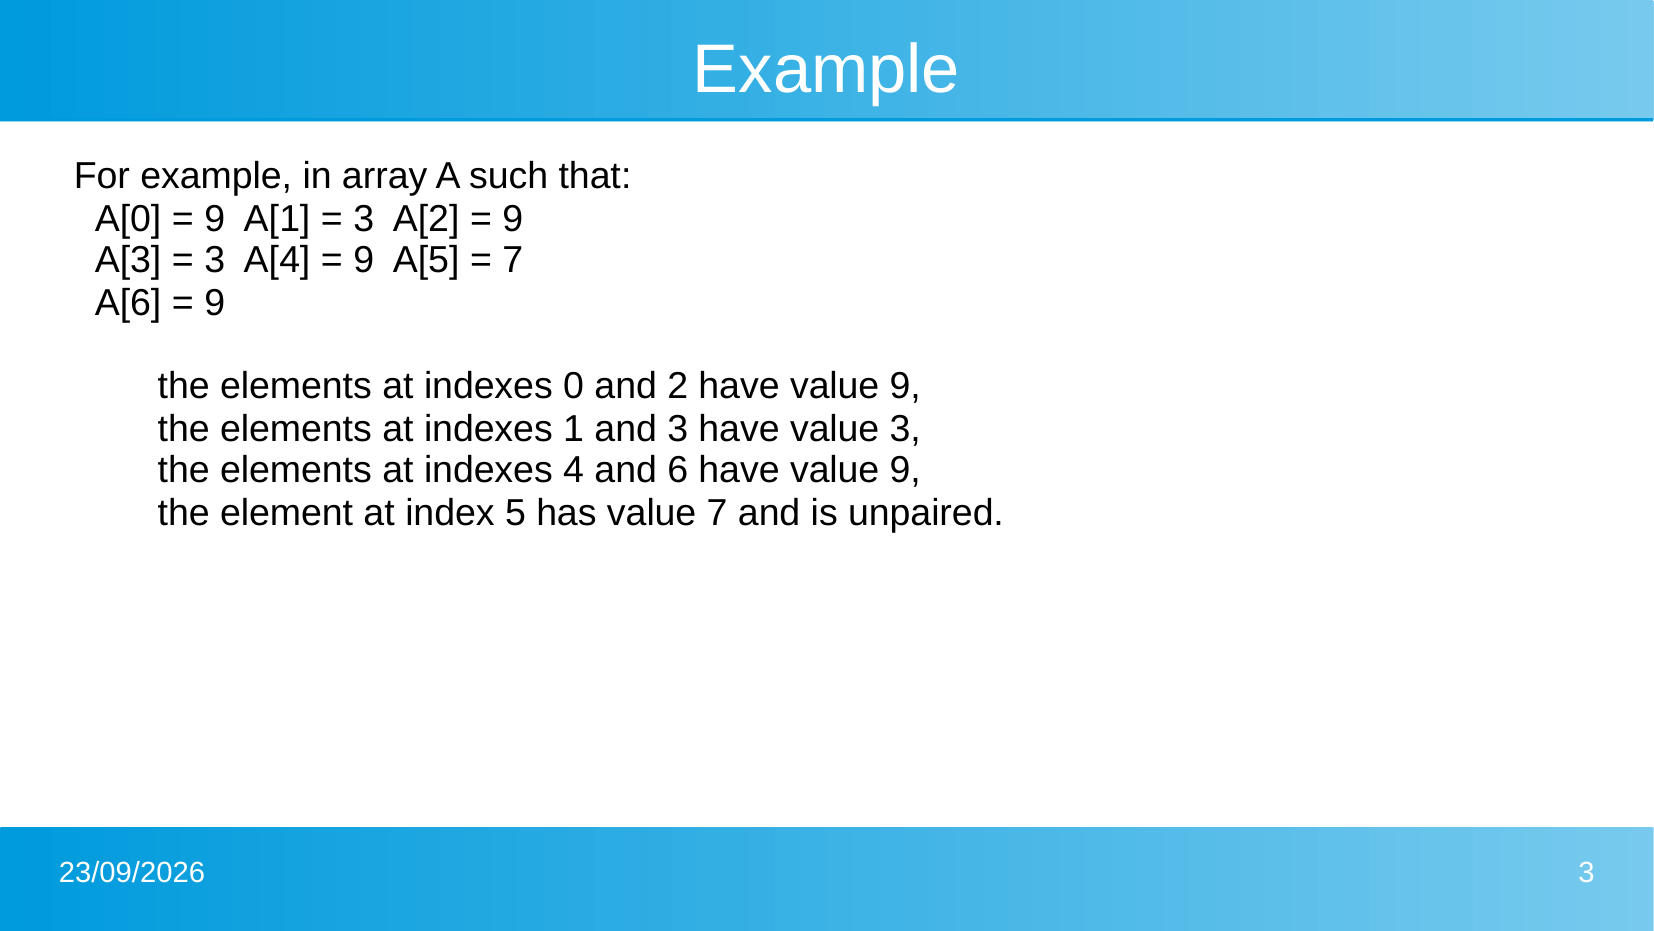

# Example
For example, in array A such that:
 A[0] = 9 A[1] = 3 A[2] = 9
 A[3] = 3 A[4] = 9 A[5] = 7
 A[6] = 9
 the elements at indexes 0 and 2 have value 9,
 the elements at indexes 1 and 3 have value 3,
 the elements at indexes 4 and 6 have value 9,
 the element at index 5 has value 7 and is unpaired.
3